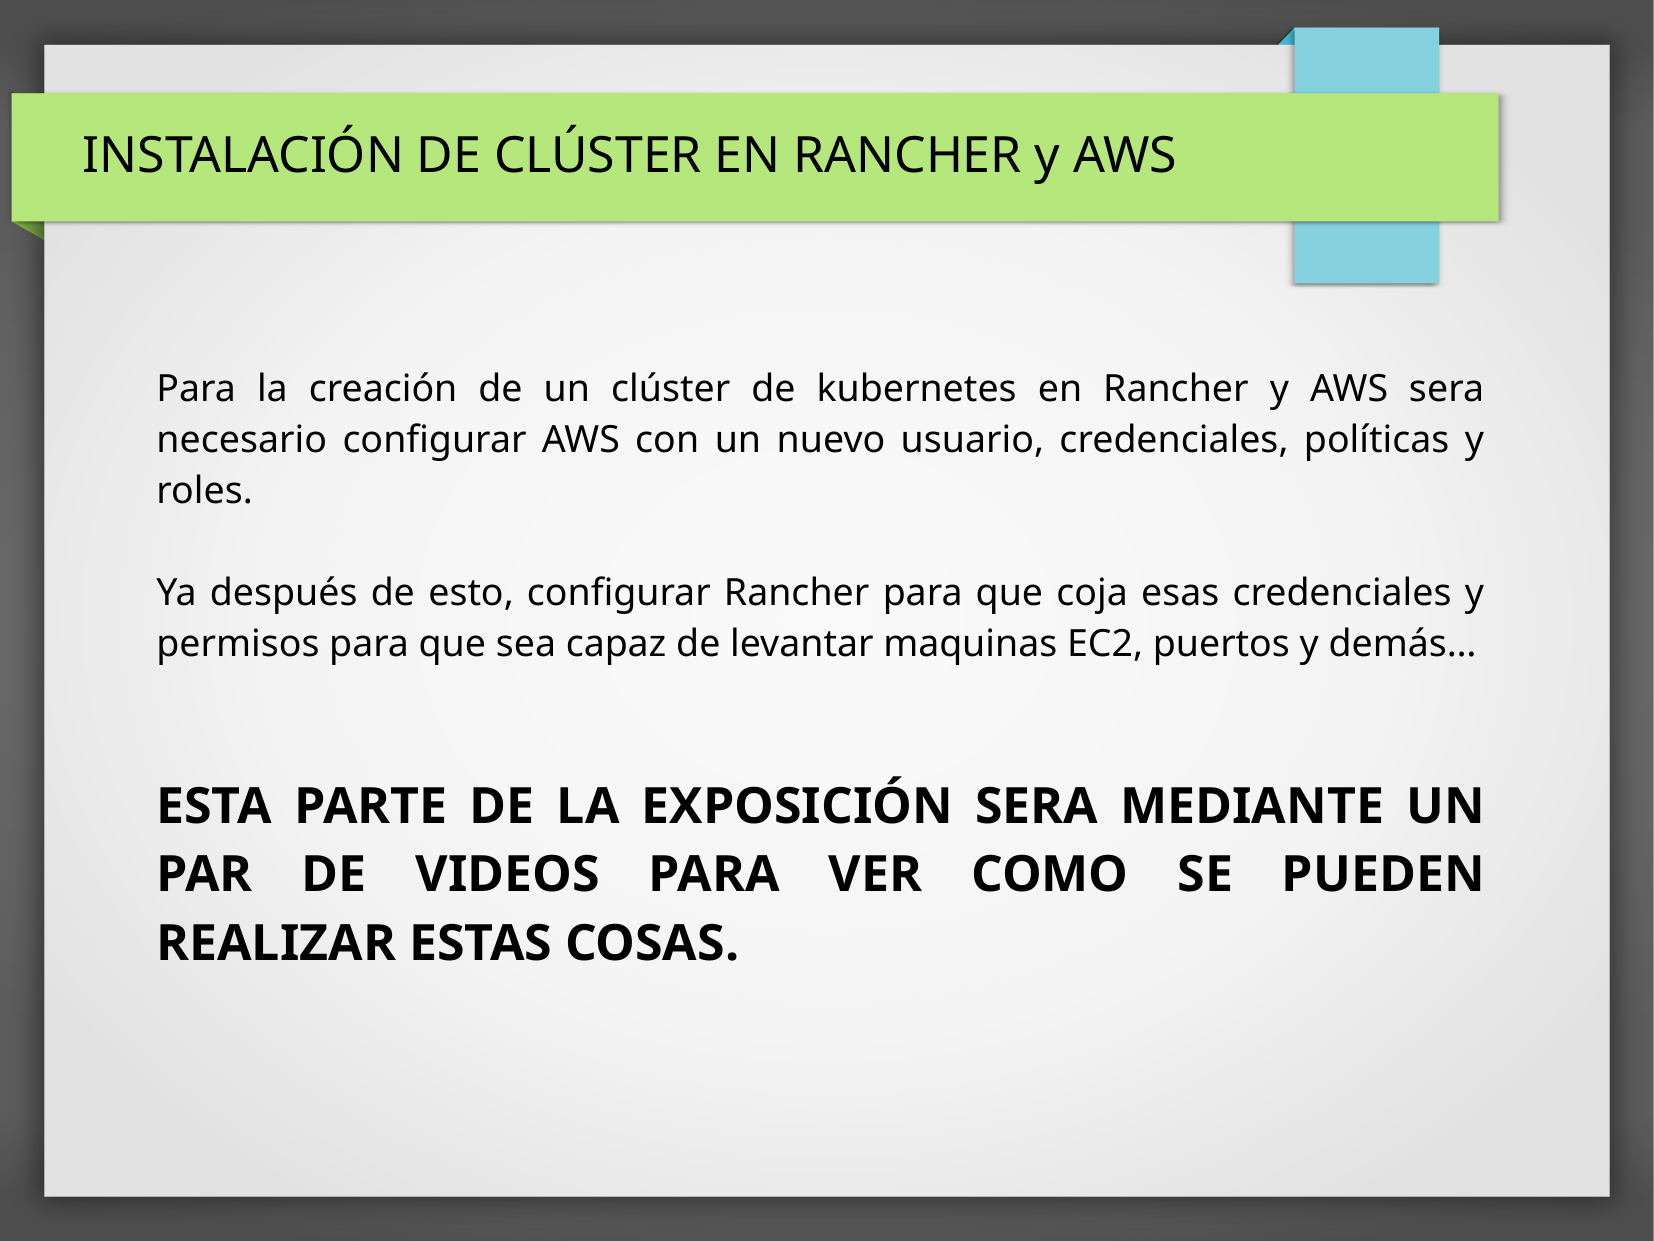

# INSTALACIÓN DE CLÚSTER EN RANCHER y AWS
Para la creación de un clúster de kubernetes en Rancher y AWS sera necesario configurar AWS con un nuevo usuario, credenciales, políticas y roles.
Ya después de esto, configurar Rancher para que coja esas credenciales y permisos para que sea capaz de levantar maquinas EC2, puertos y demás…
ESTA PARTE DE LA EXPOSICIÓN SERA MEDIANTE UN PAR DE VIDEOS PARA VER COMO SE PUEDEN REALIZAR ESTAS COSAS.